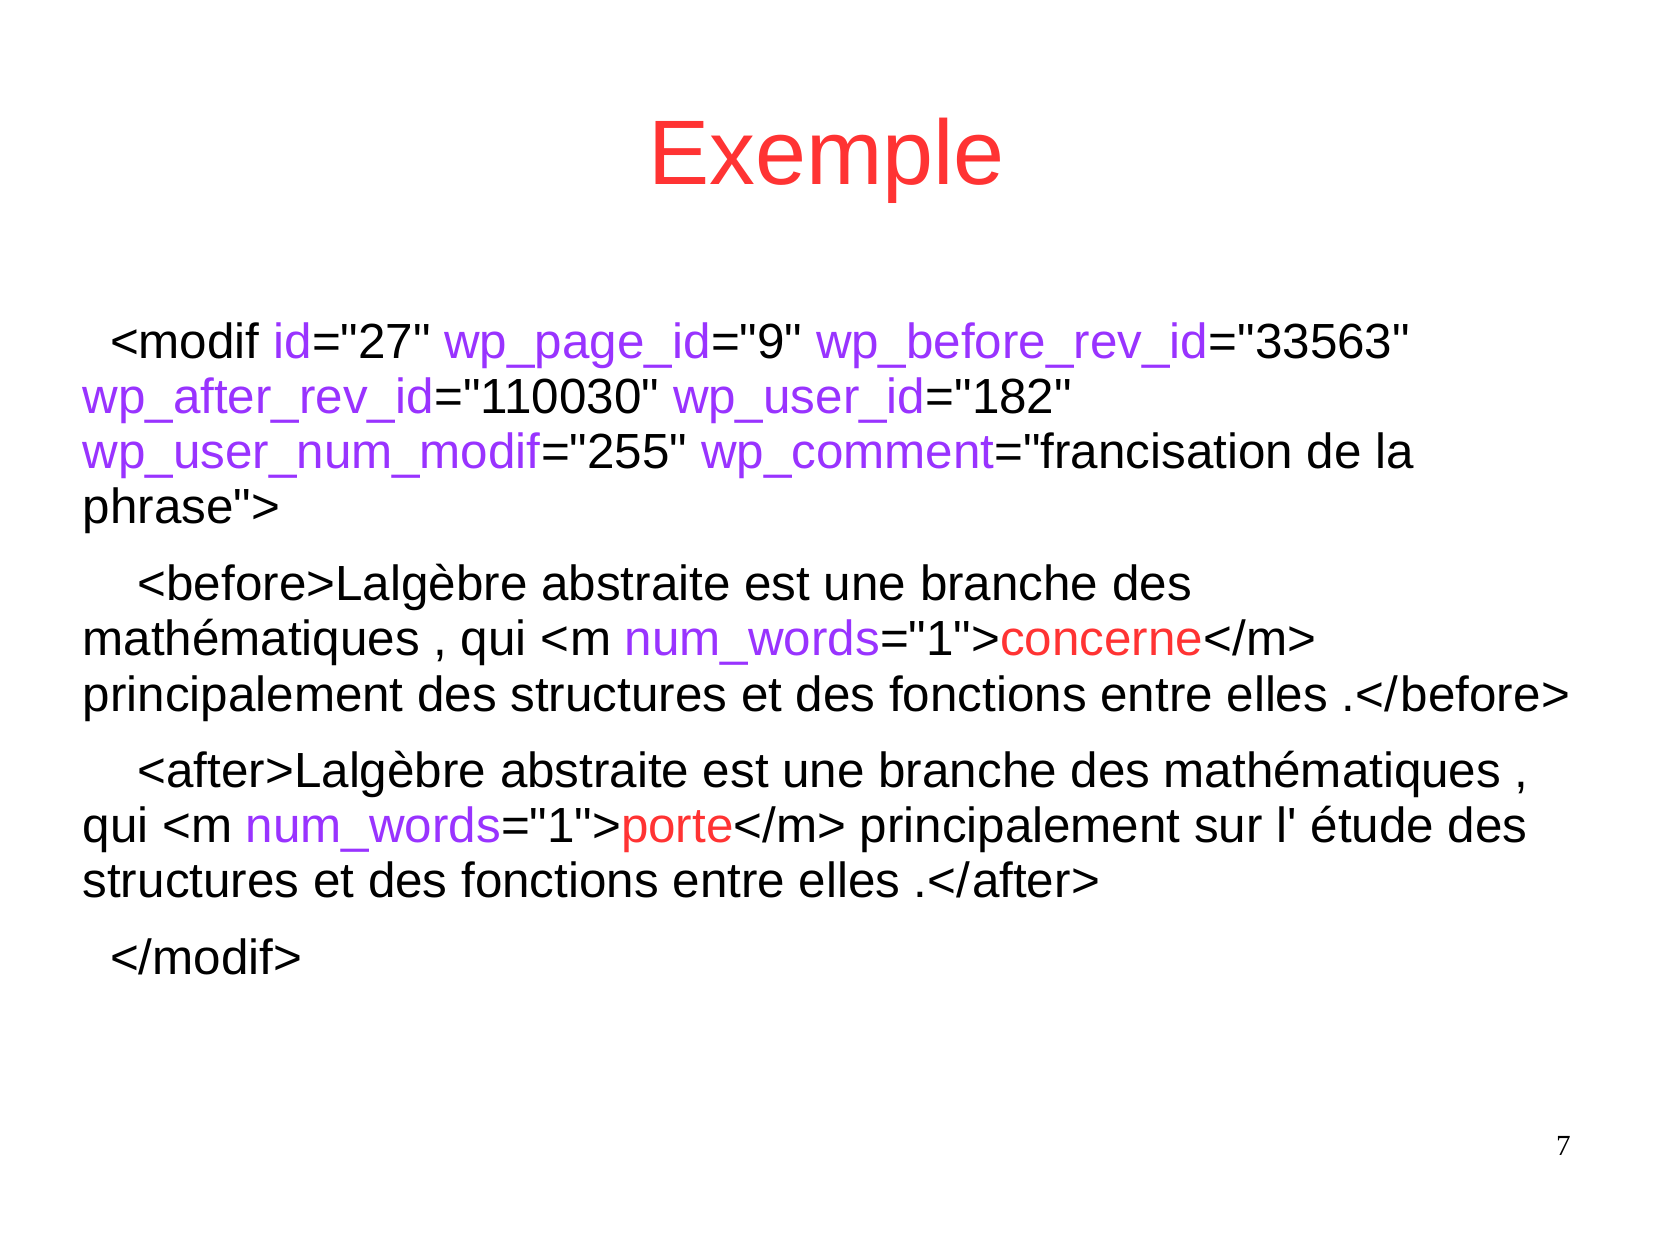

# Exemple
 <modif id="27" wp_page_id="9" wp_before_rev_id="33563" wp_after_rev_id="110030" wp_user_id="182" wp_user_num_modif="255" wp_comment="francisation de la phrase">
 <before>Lalgèbre abstraite est une branche des mathématiques , qui <m num_words="1">concerne</m> principalement des structures et des fonctions entre elles .</before>
 <after>Lalgèbre abstraite est une branche des mathématiques , qui <m num_words="1">porte</m> principalement sur l' étude des structures et des fonctions entre elles .</after>
 </modif>
7